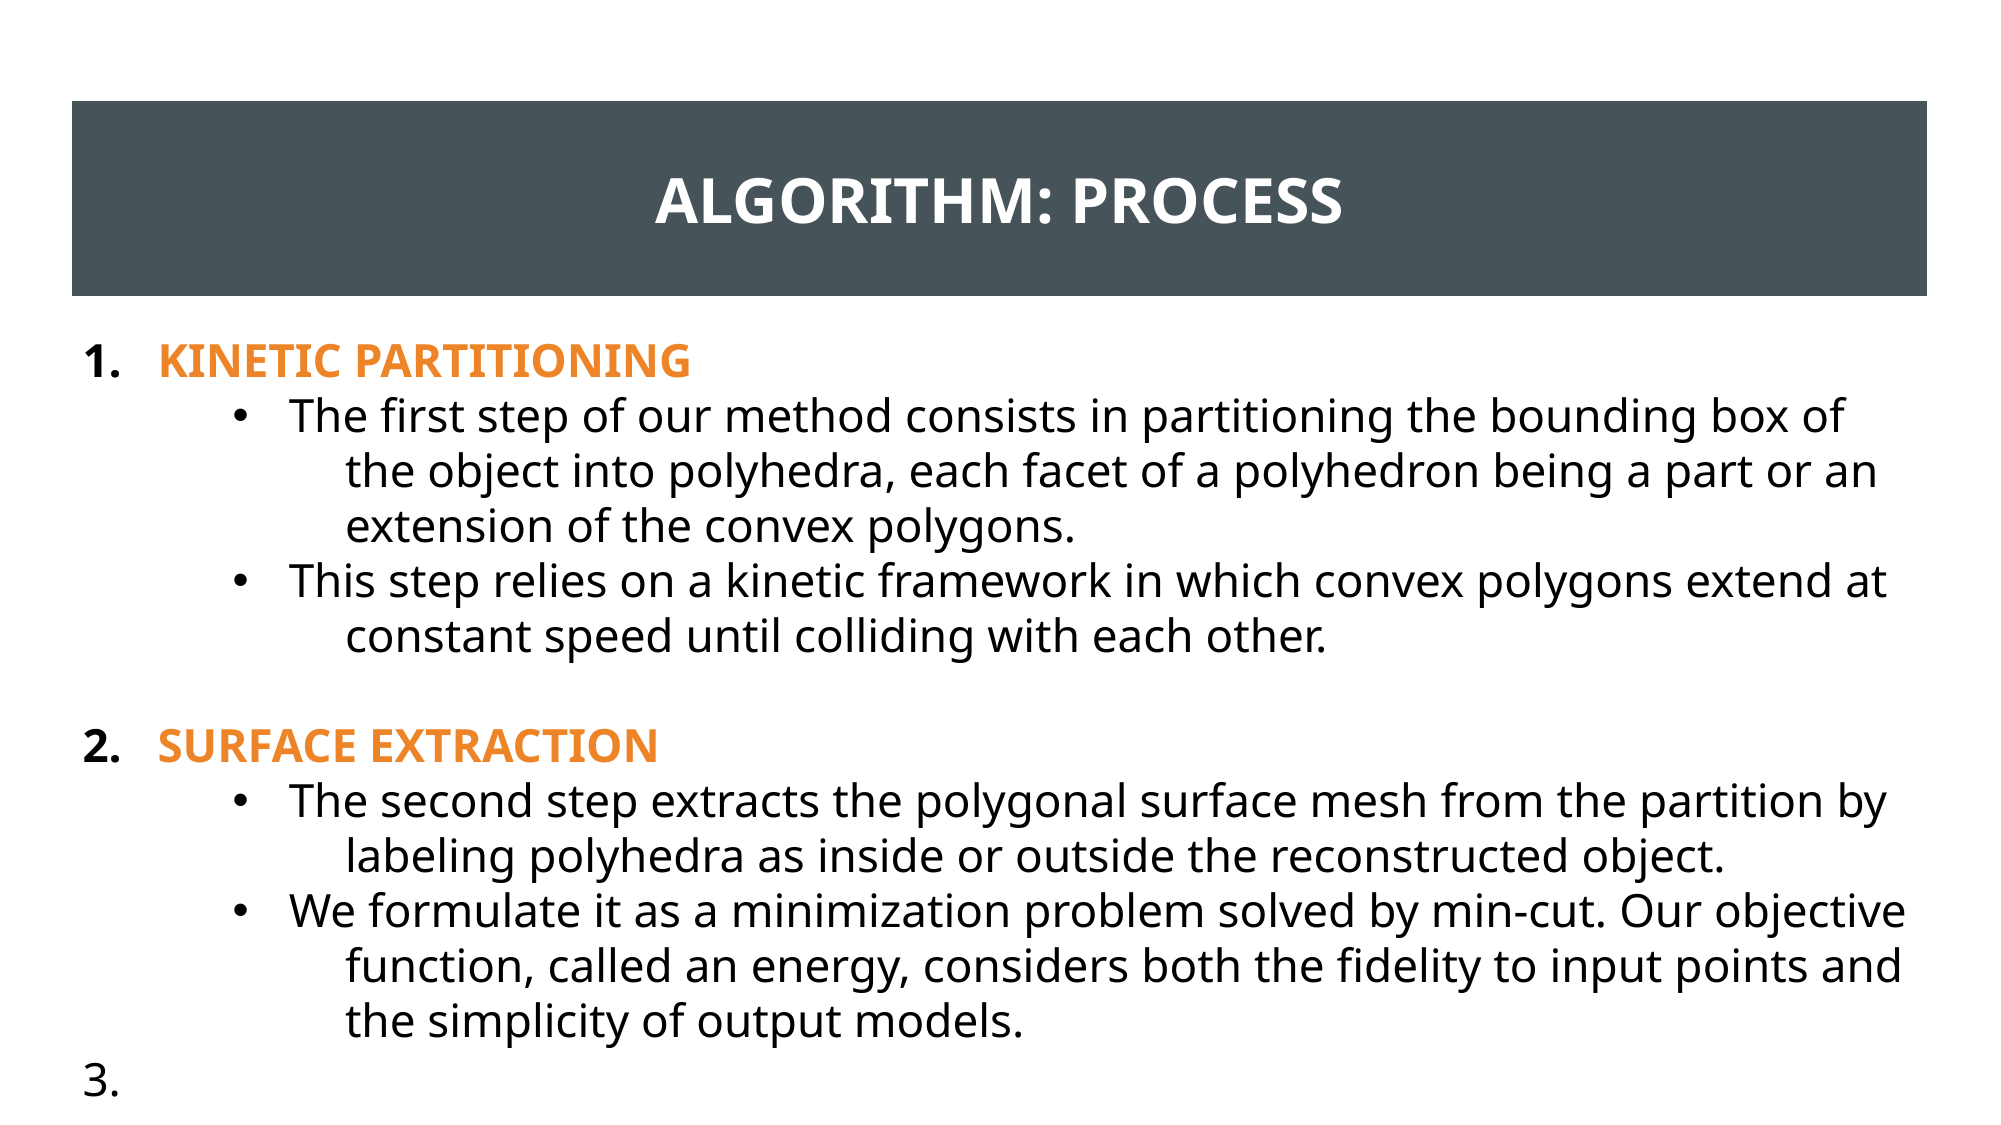

# ALGORITHM: process
KINETIC PARTITIONING
The first step of our method consists in partitioning the bounding box of the object into polyhedra, each facet of a polyhedron being a part or an extension of the convex polygons.
This step relies on a kinetic framework in which convex polygons extend at constant speed until colliding with each other.
SURFACE EXTRACTION
The second step extracts the polygonal surface mesh from the partition by labeling polyhedra as inside or outside the reconstructed object.
We formulate it as a minimization problem solved by min-cut. Our objective function, called an energy, considers both the fidelity to input points and the simplicity of output models.